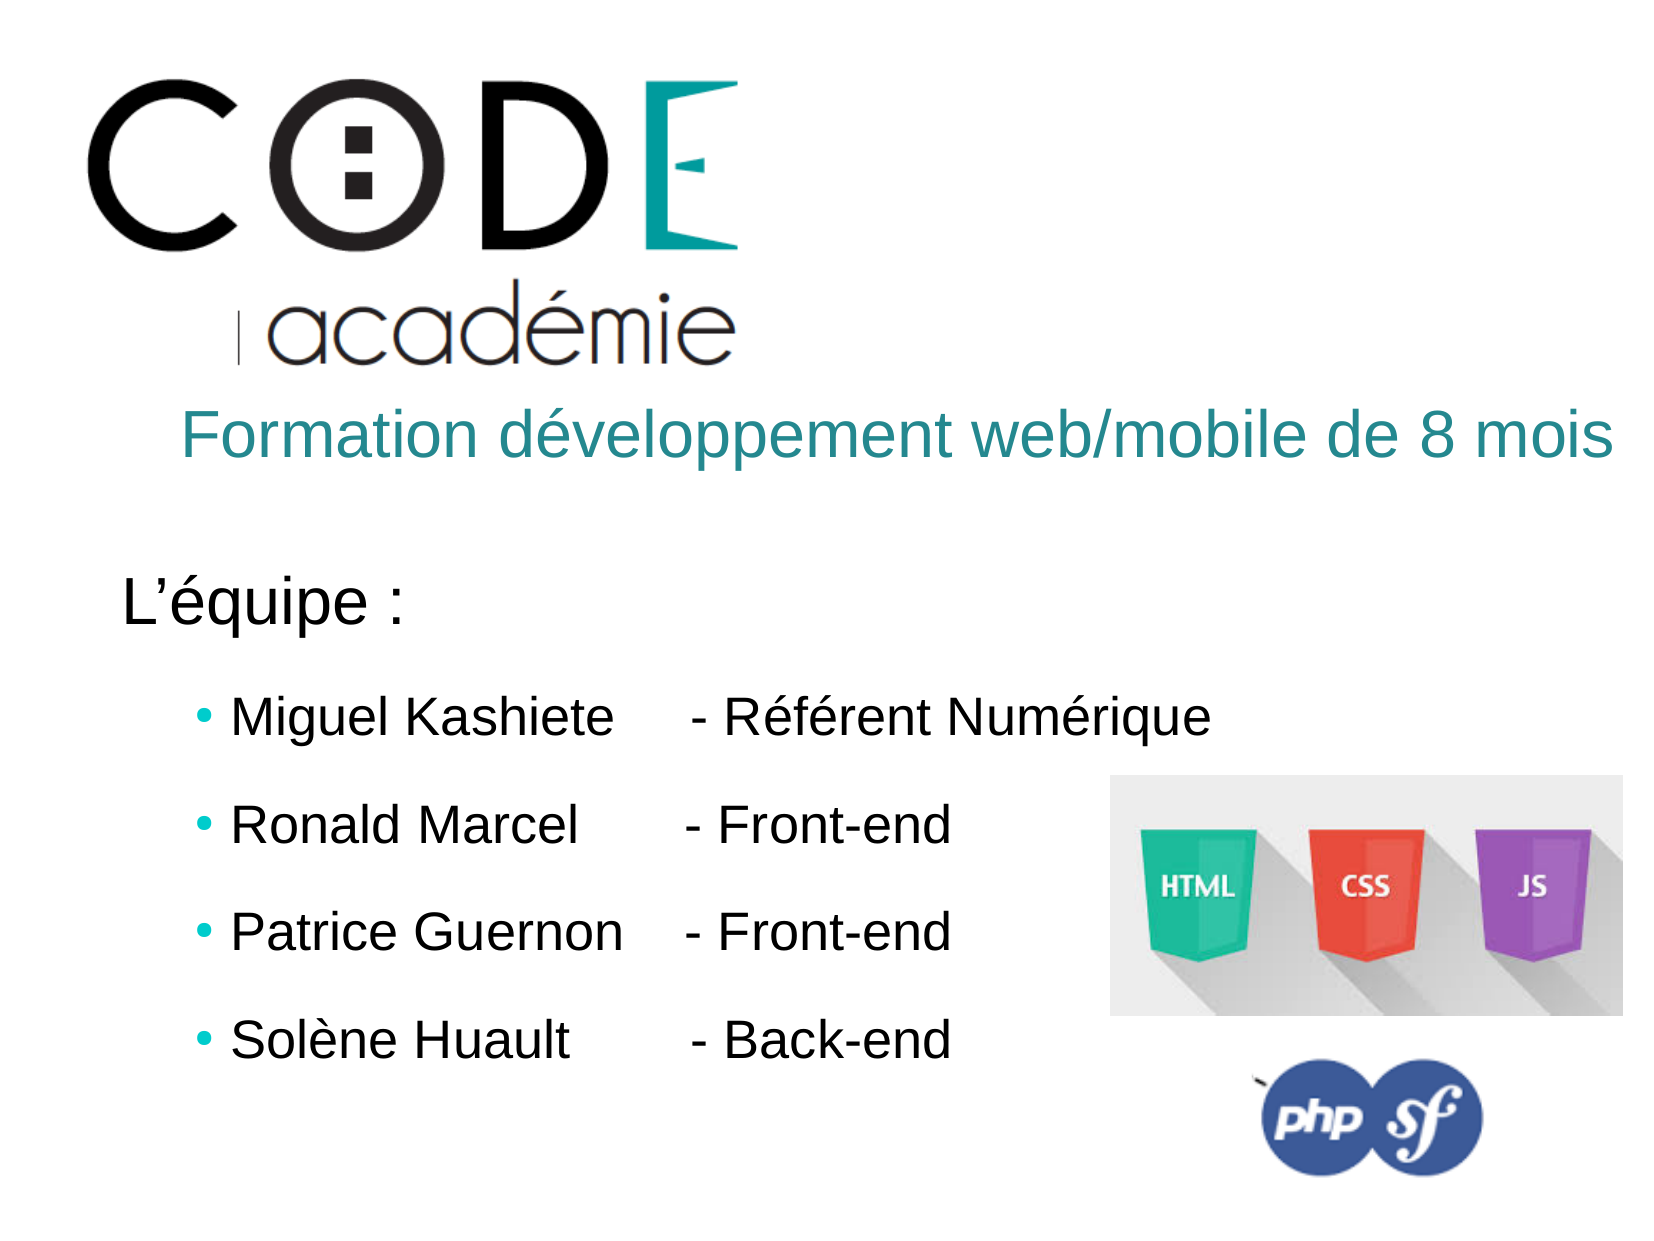

Formation développement web/mobile de 8 mois
L’équipe :
Miguel Kashiete - Référent Numérique
Ronald Marcel - Front-end
Patrice Guernon - Front-end
Solène Huault - Back-end